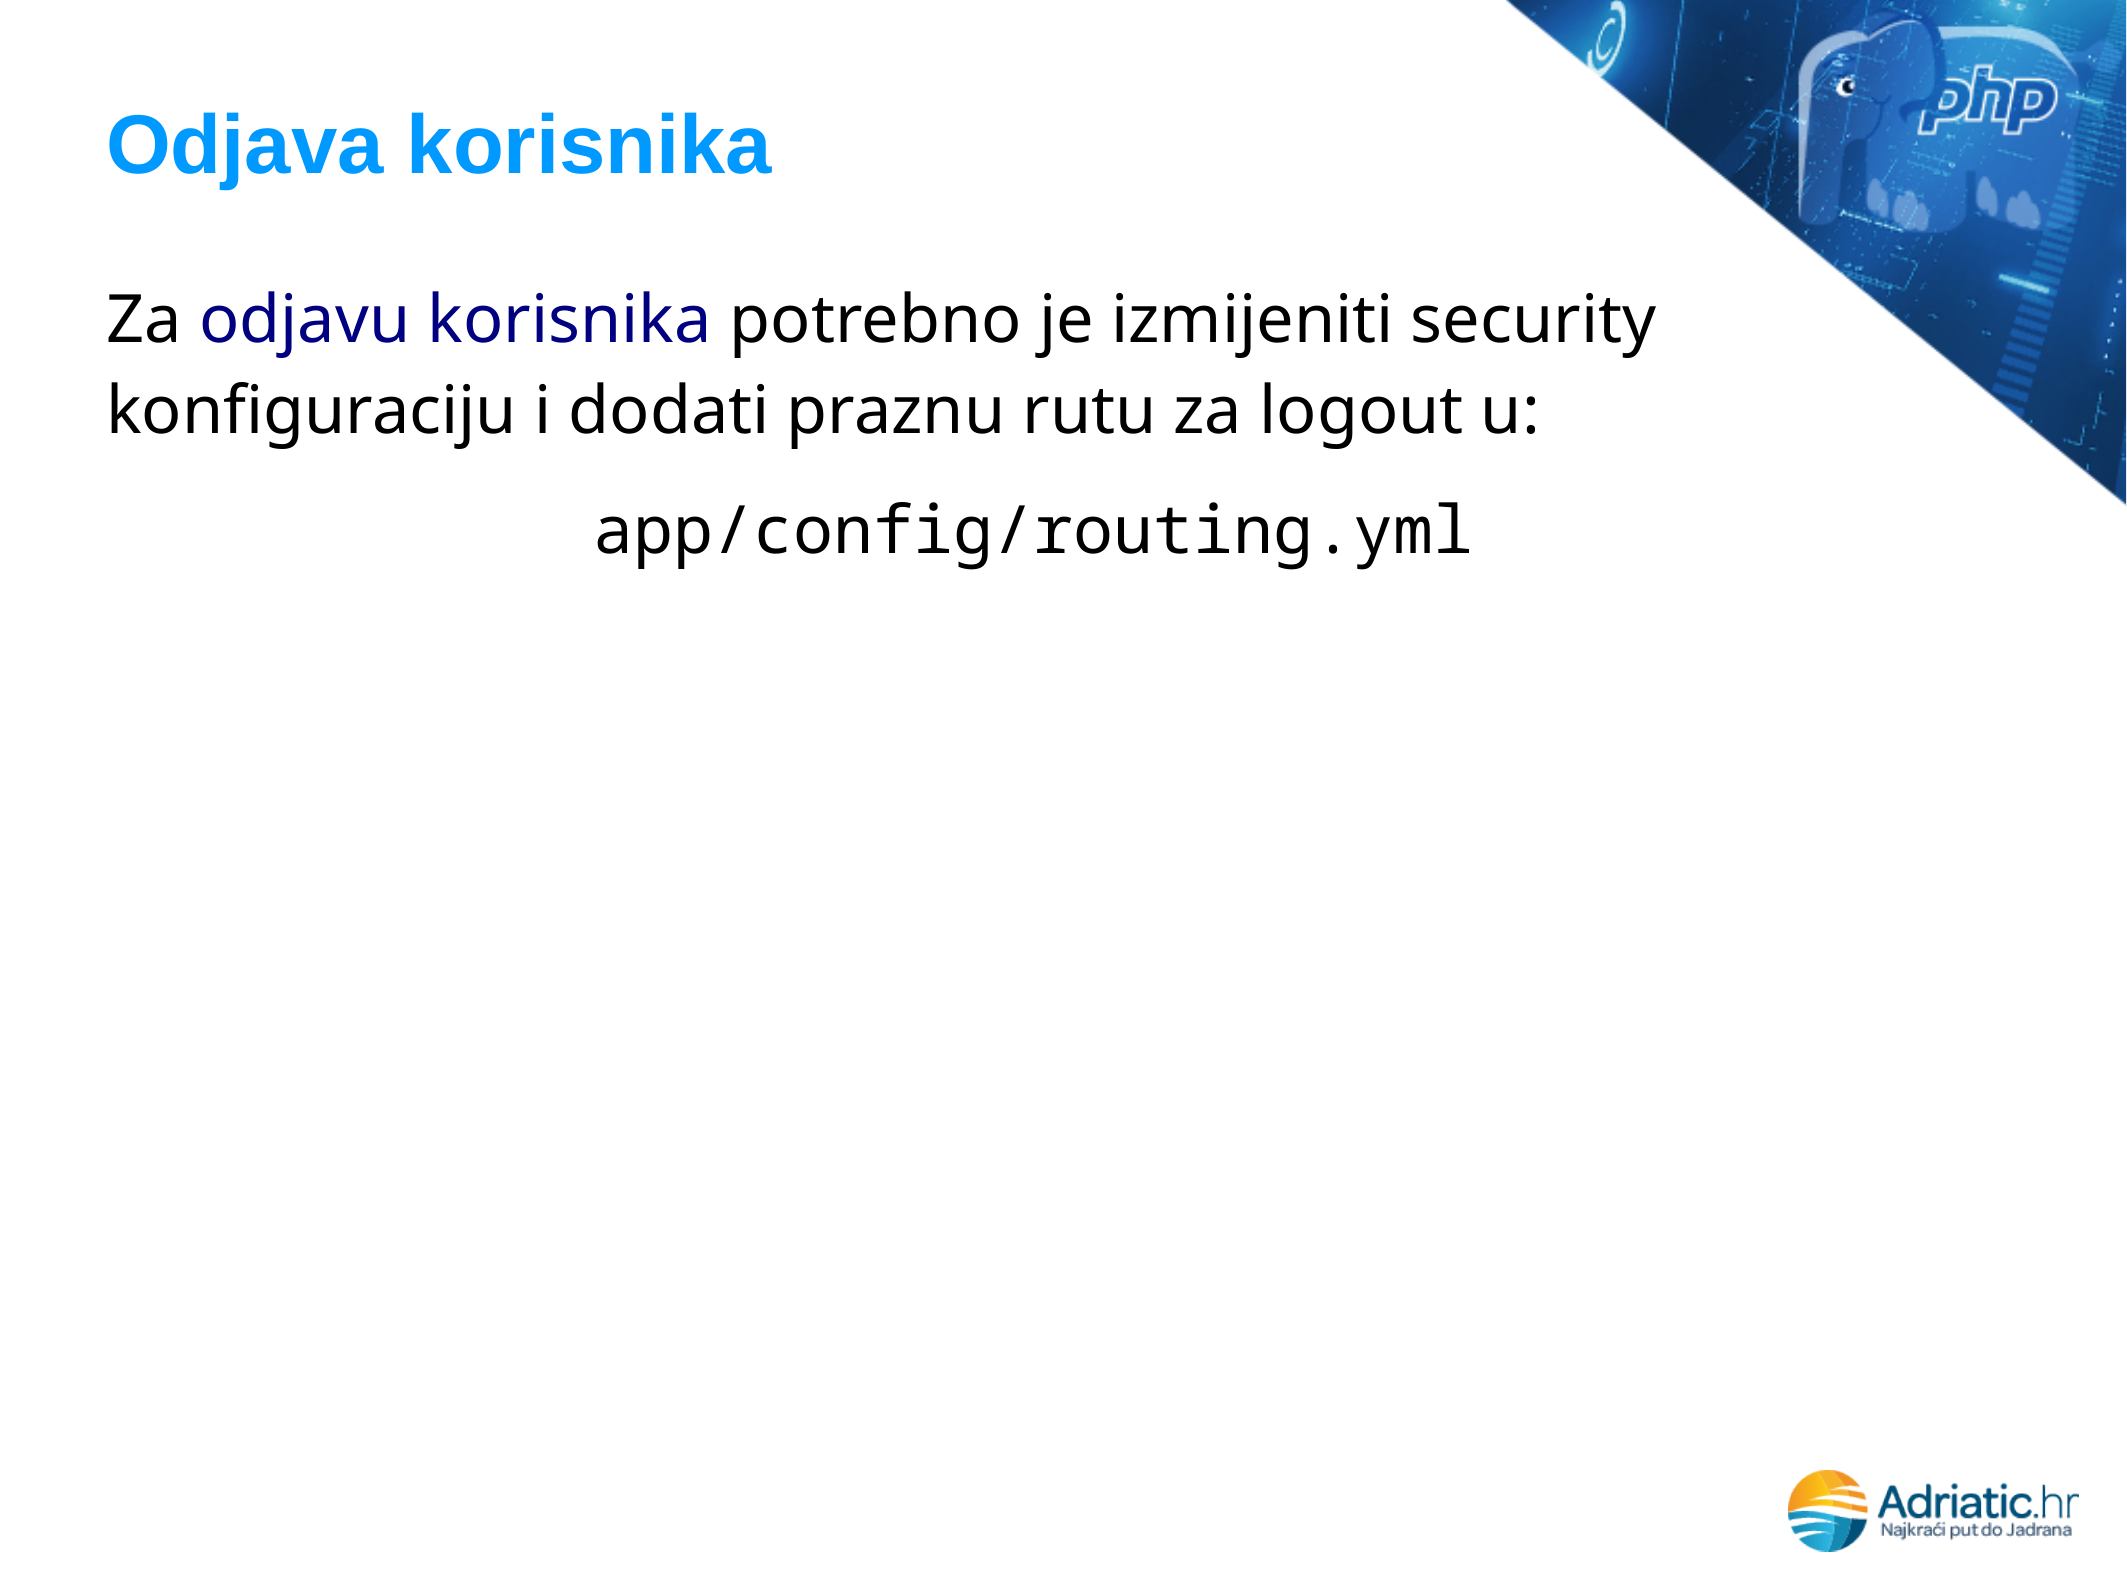

# Odjava korisnika
Za odjavu korisnika potrebno je izmijeniti security konfiguraciju i dodati praznu rutu za logout u:
app/config/routing.yml